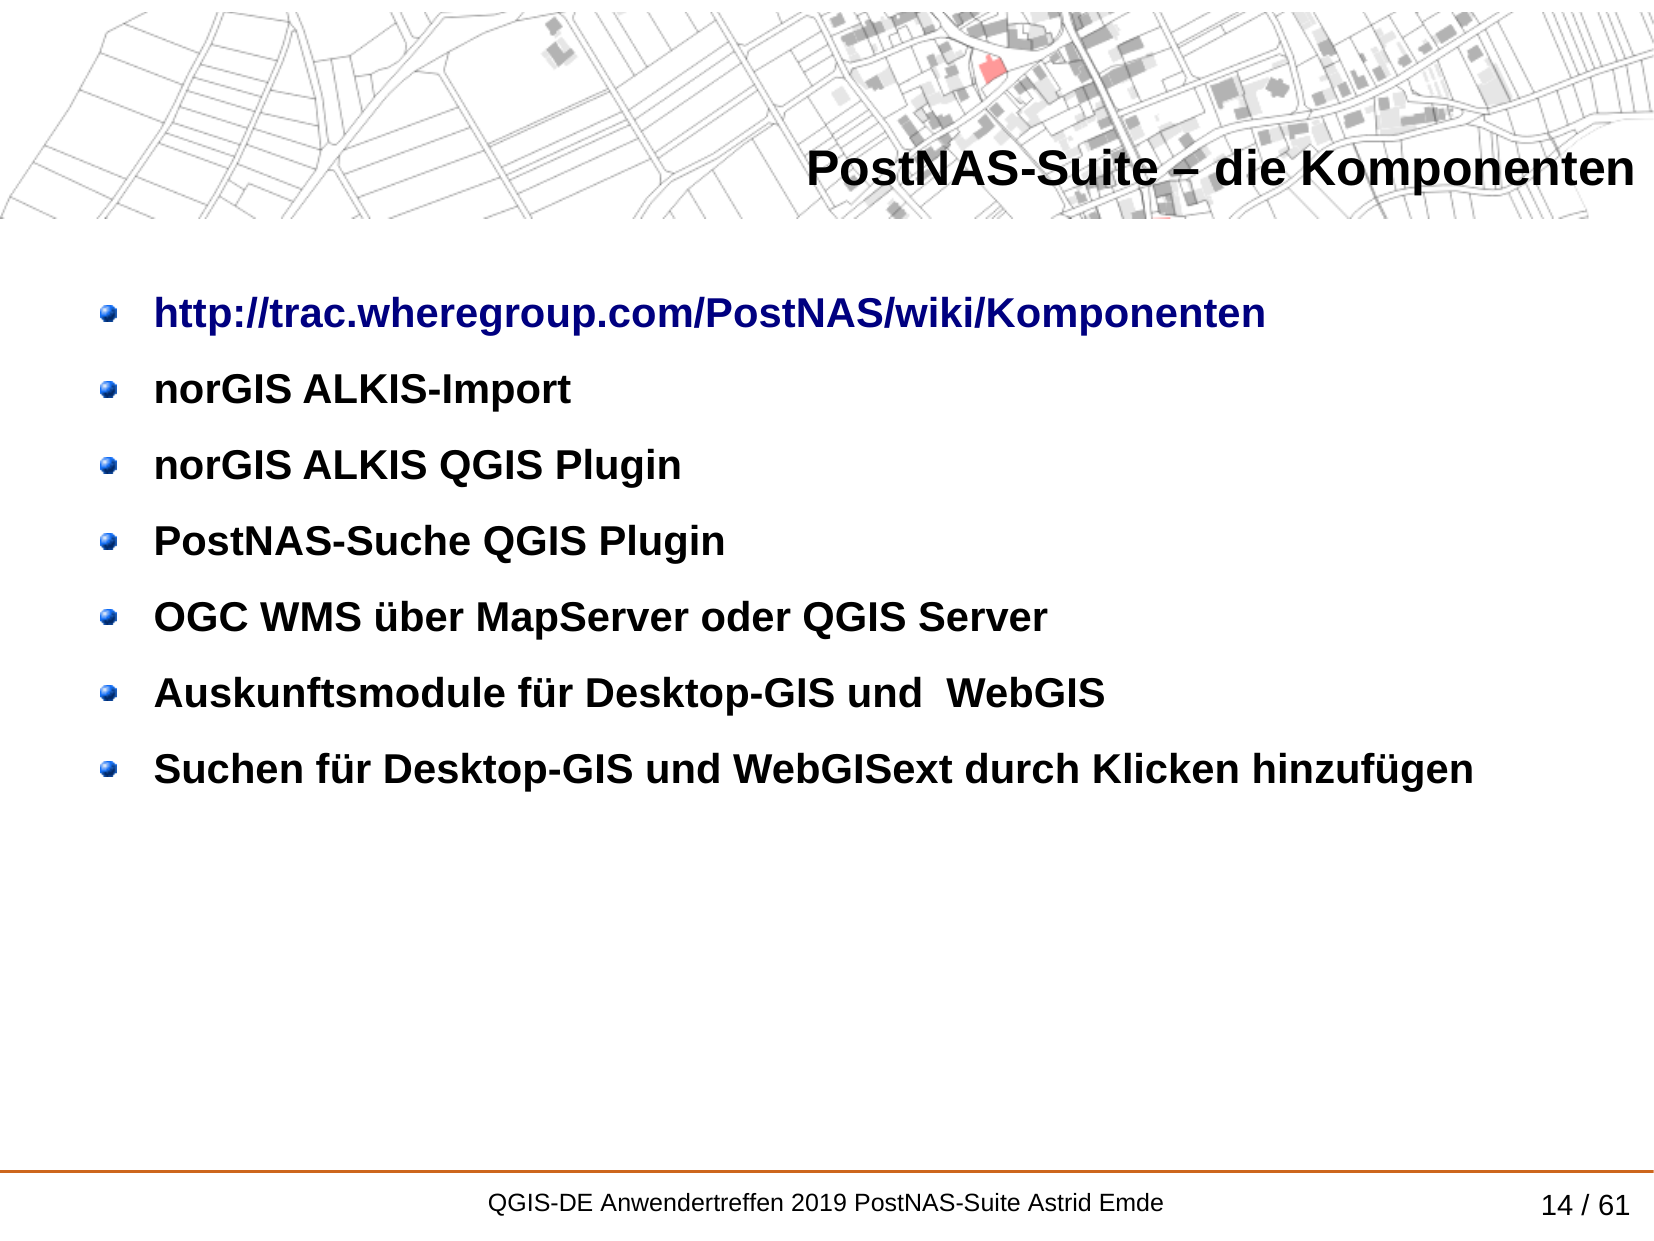

# PostNAS-Suite – die Komponenten
http://trac.wheregroup.com/PostNAS/wiki/Komponenten
norGIS ALKIS-Import
norGIS ALKIS QGIS Plugin
PostNAS-Suche QGIS Plugin
OGC WMS über MapServer oder QGIS Server
Auskunftsmodule für Desktop-GIS und WebGIS
Suchen für Desktop-GIS und WebGISext durch Klicken hinzufügen